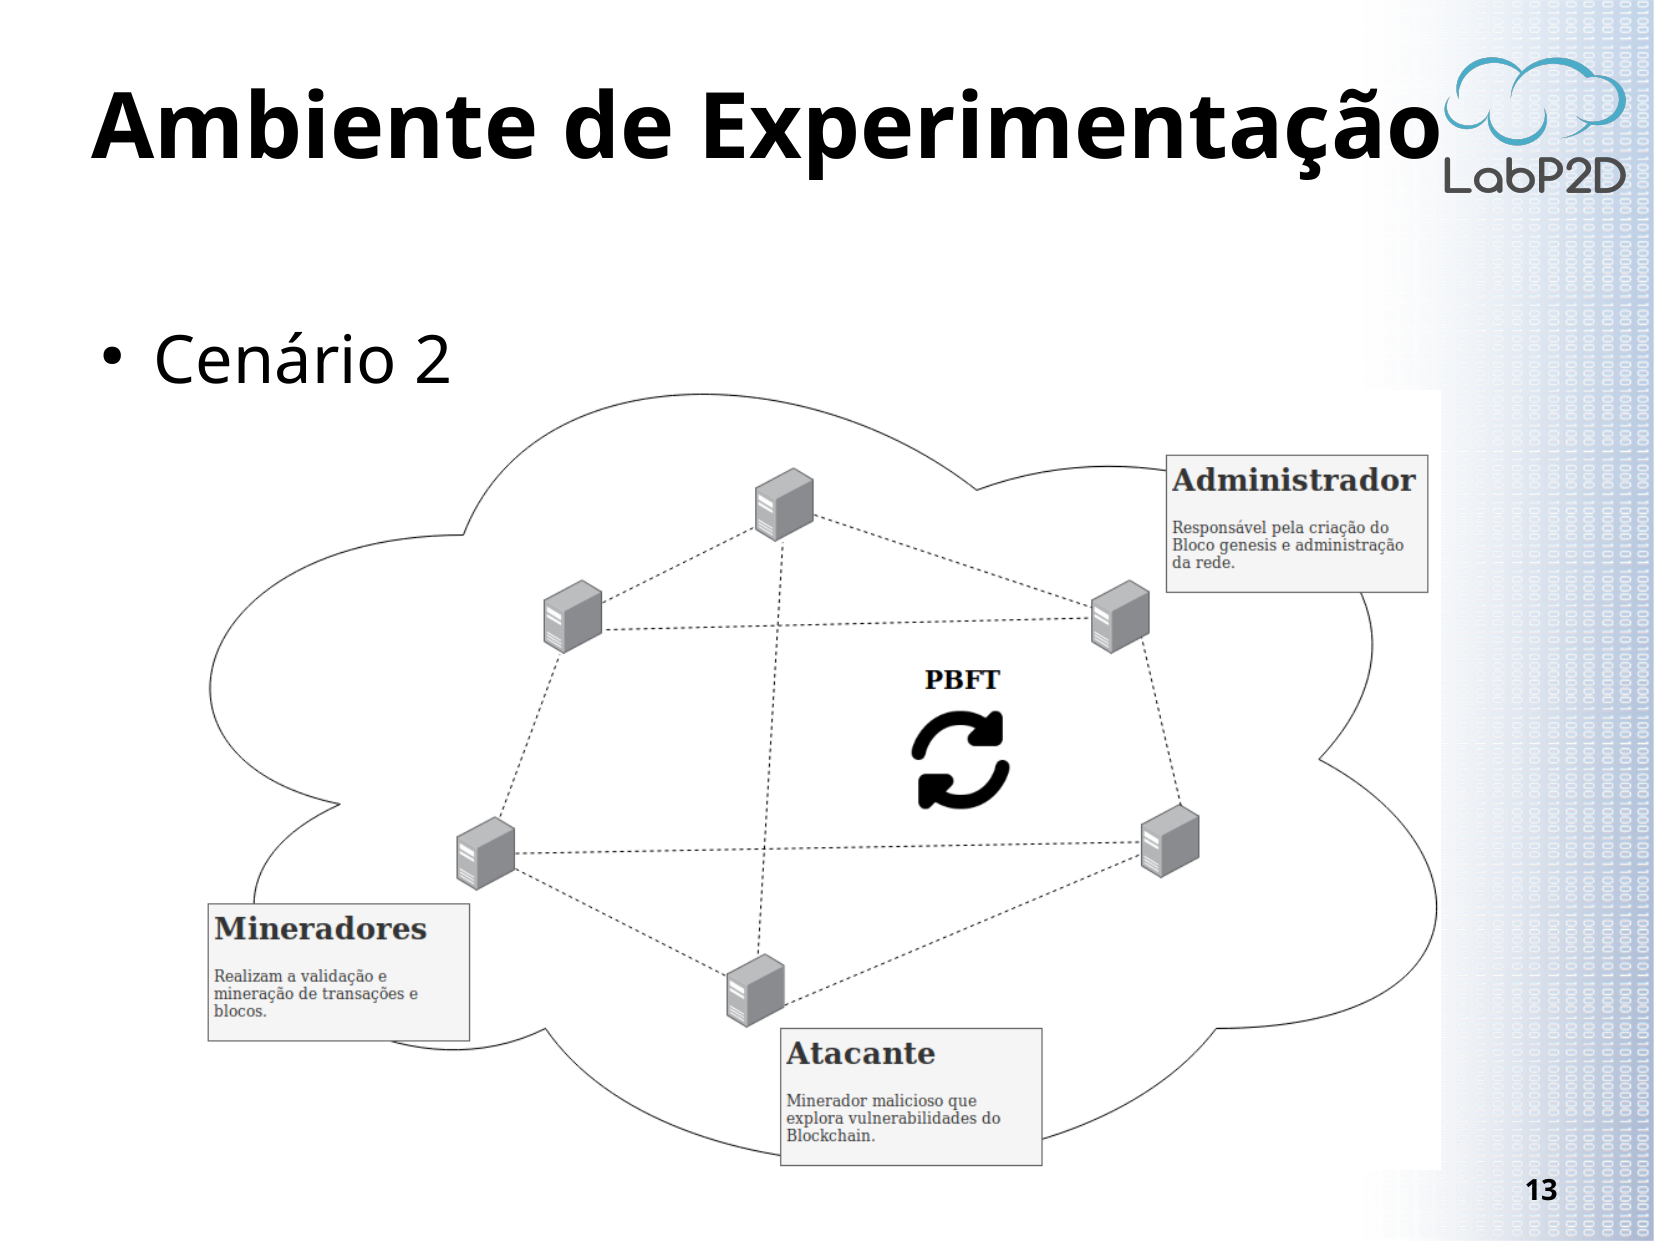

# Ambiente de Experimentação
Cenário 2
13